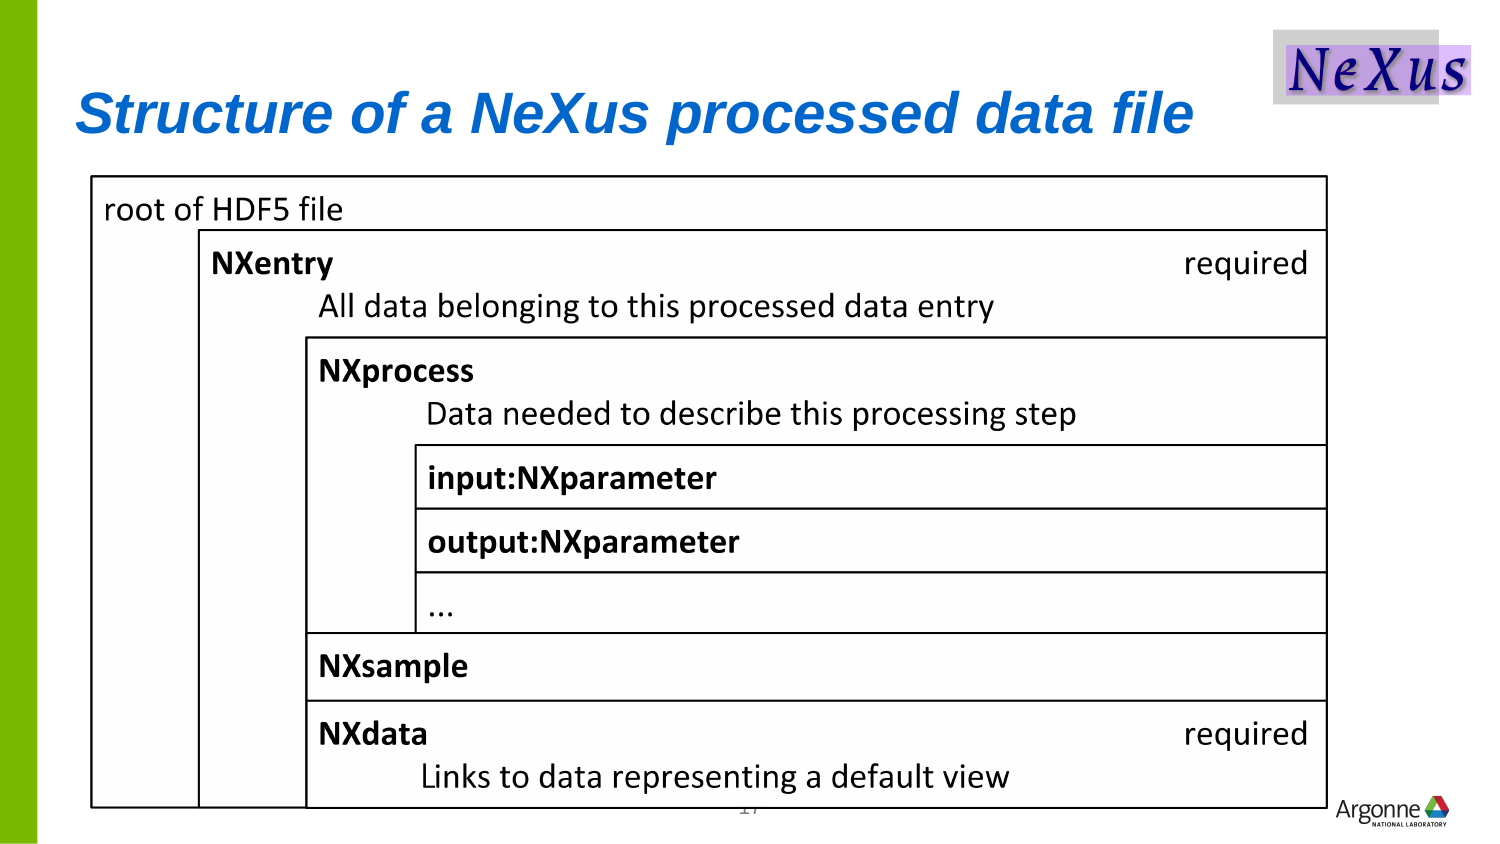

Structure of a NeXus processed data file
#